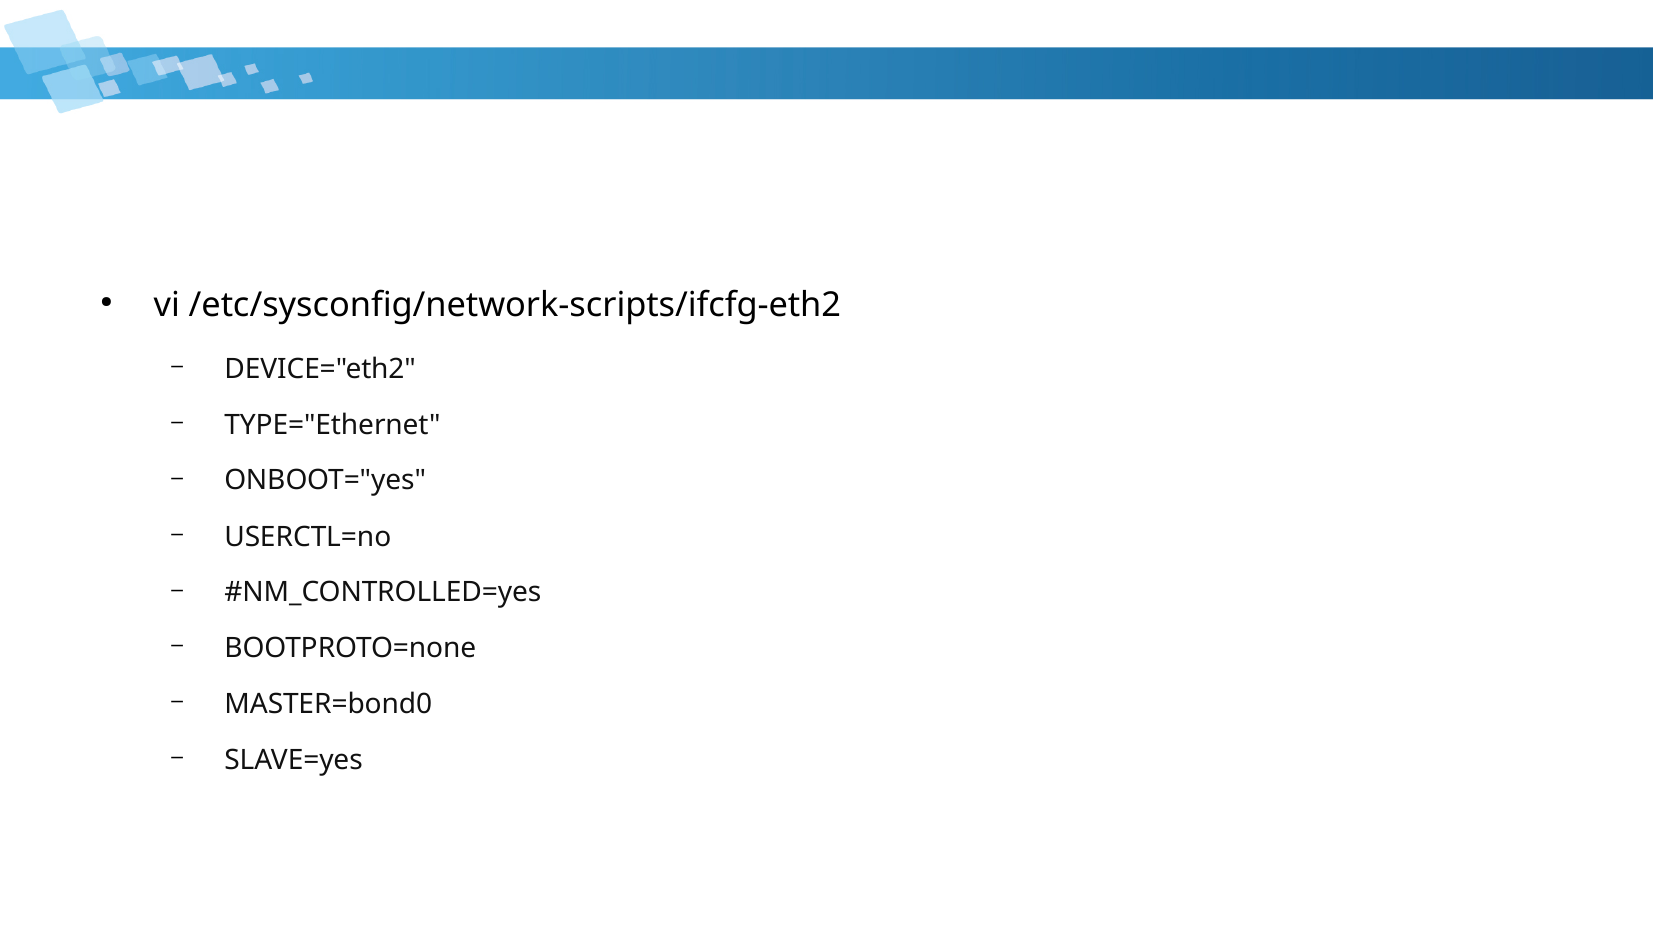

#
vi /etc/sysconfig/network-scripts/ifcfg-eth2
DEVICE="eth2"
TYPE="Ethernet"
ONBOOT="yes"
USERCTL=no
#NM_CONTROLLED=yes
BOOTPROTO=none
MASTER=bond0
SLAVE=yes